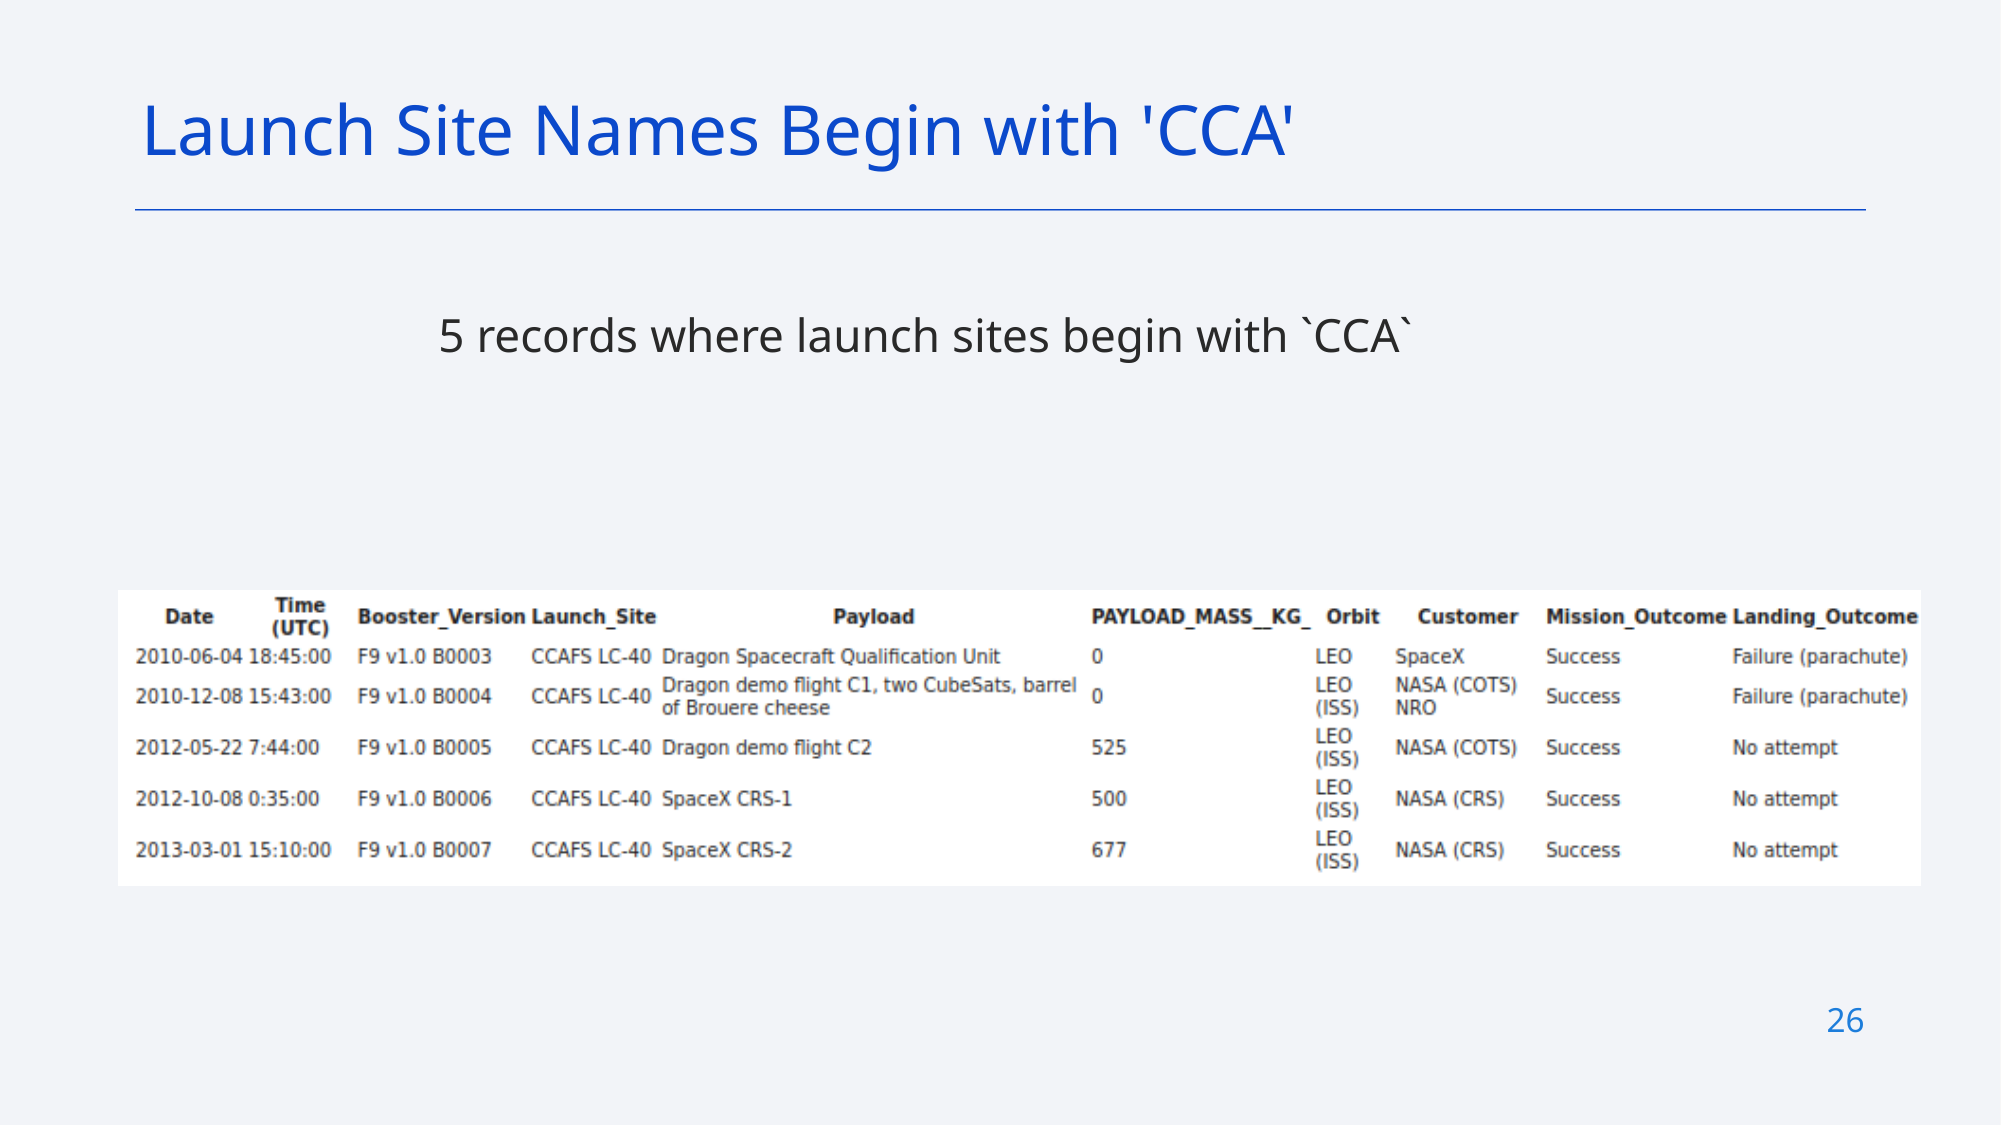

Launch Site Names Begin with 'CCA'
# 5 records where launch sites begin with `CCA`
26